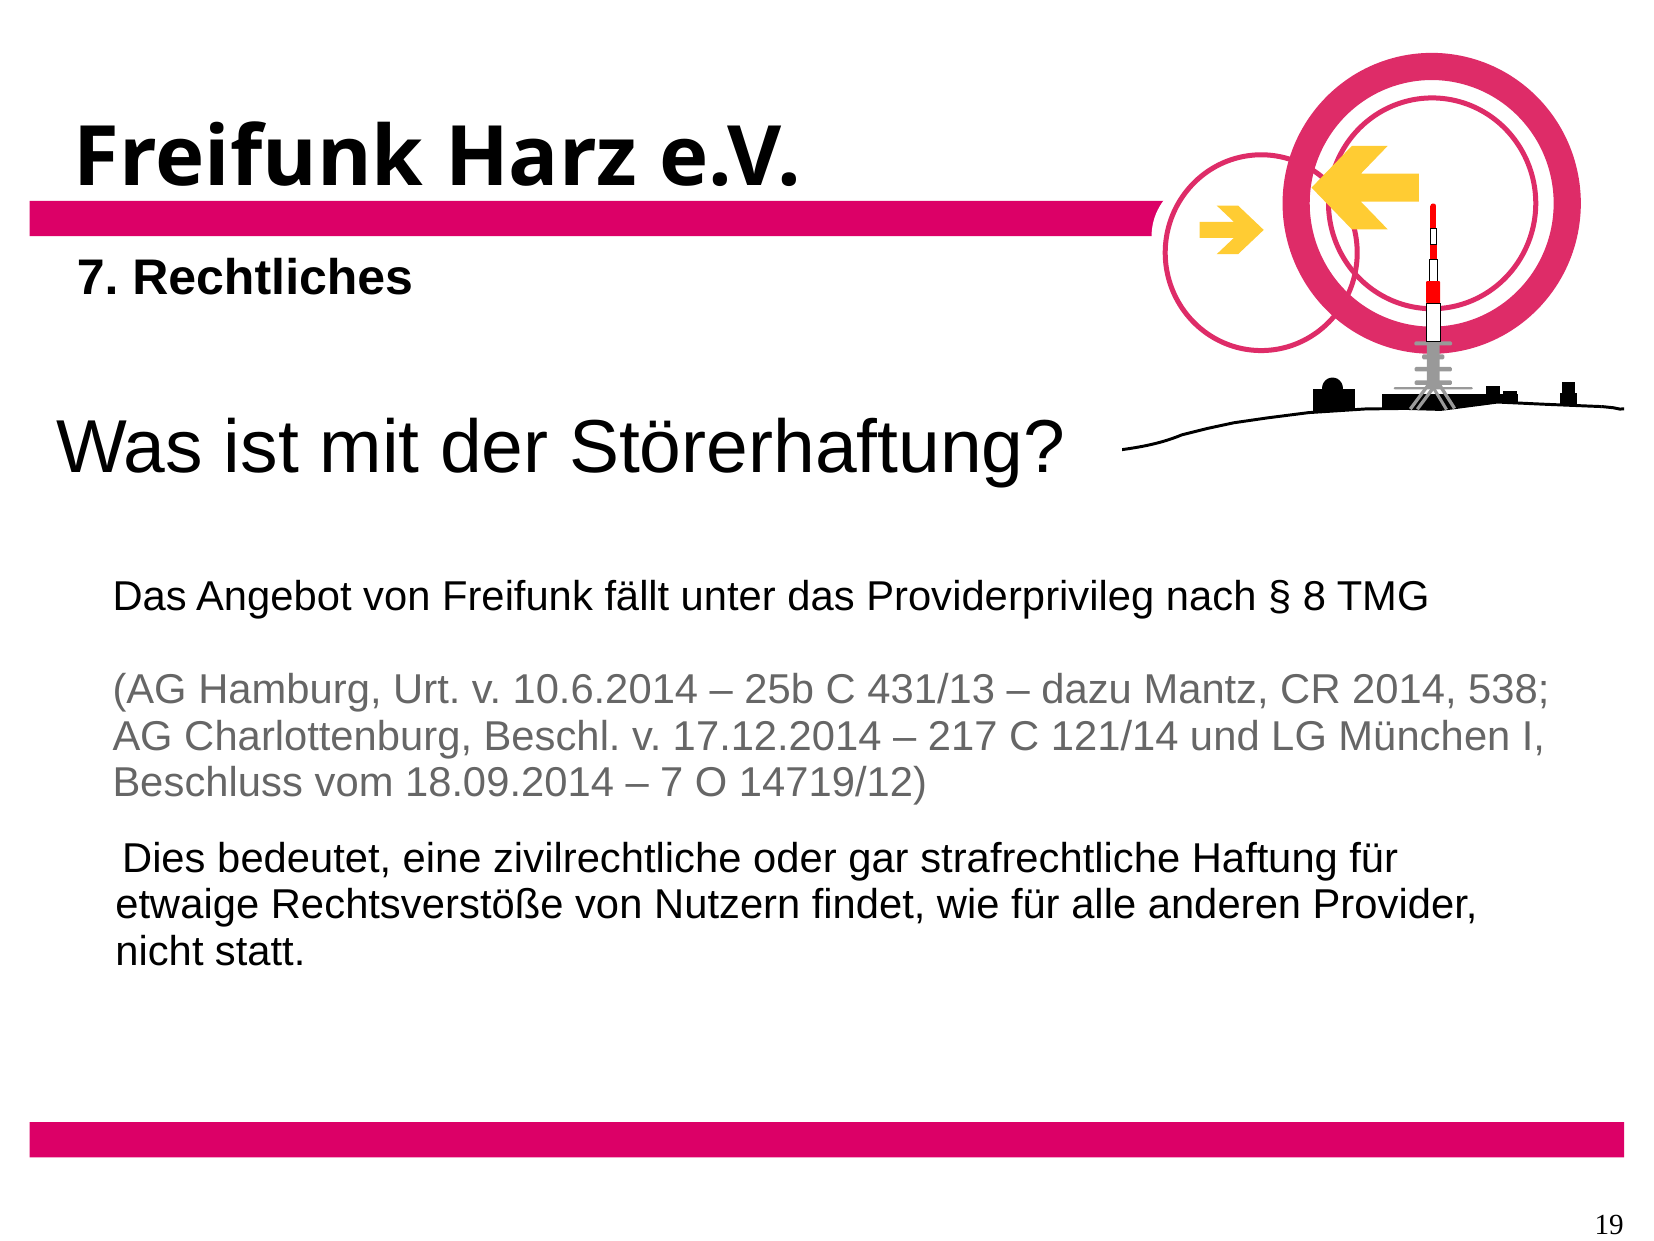

7. Rechtliches
# Was ist mit der Störerhaftung?
Das Angebot von Freifunk fällt unter das Providerprivileg nach § 8 TMG
(AG Hamburg, Urt. v. 10.6.2014 – 25b C 431/13 – dazu Mantz, CR 2014, 538; AG Charlottenburg, Beschl. v. 17.12.2014 – 217 C 121/14 und LG München I, Beschluss vom 18.09.2014 – 7 O 14719/12)
 Dies bedeutet, eine zivilrechtliche oder gar strafrechtliche Haftung für 	etwaige Rechtsverstöße von Nutzern findet, wie für alle anderen Provider, 			nicht statt.
stellt sich vor
19